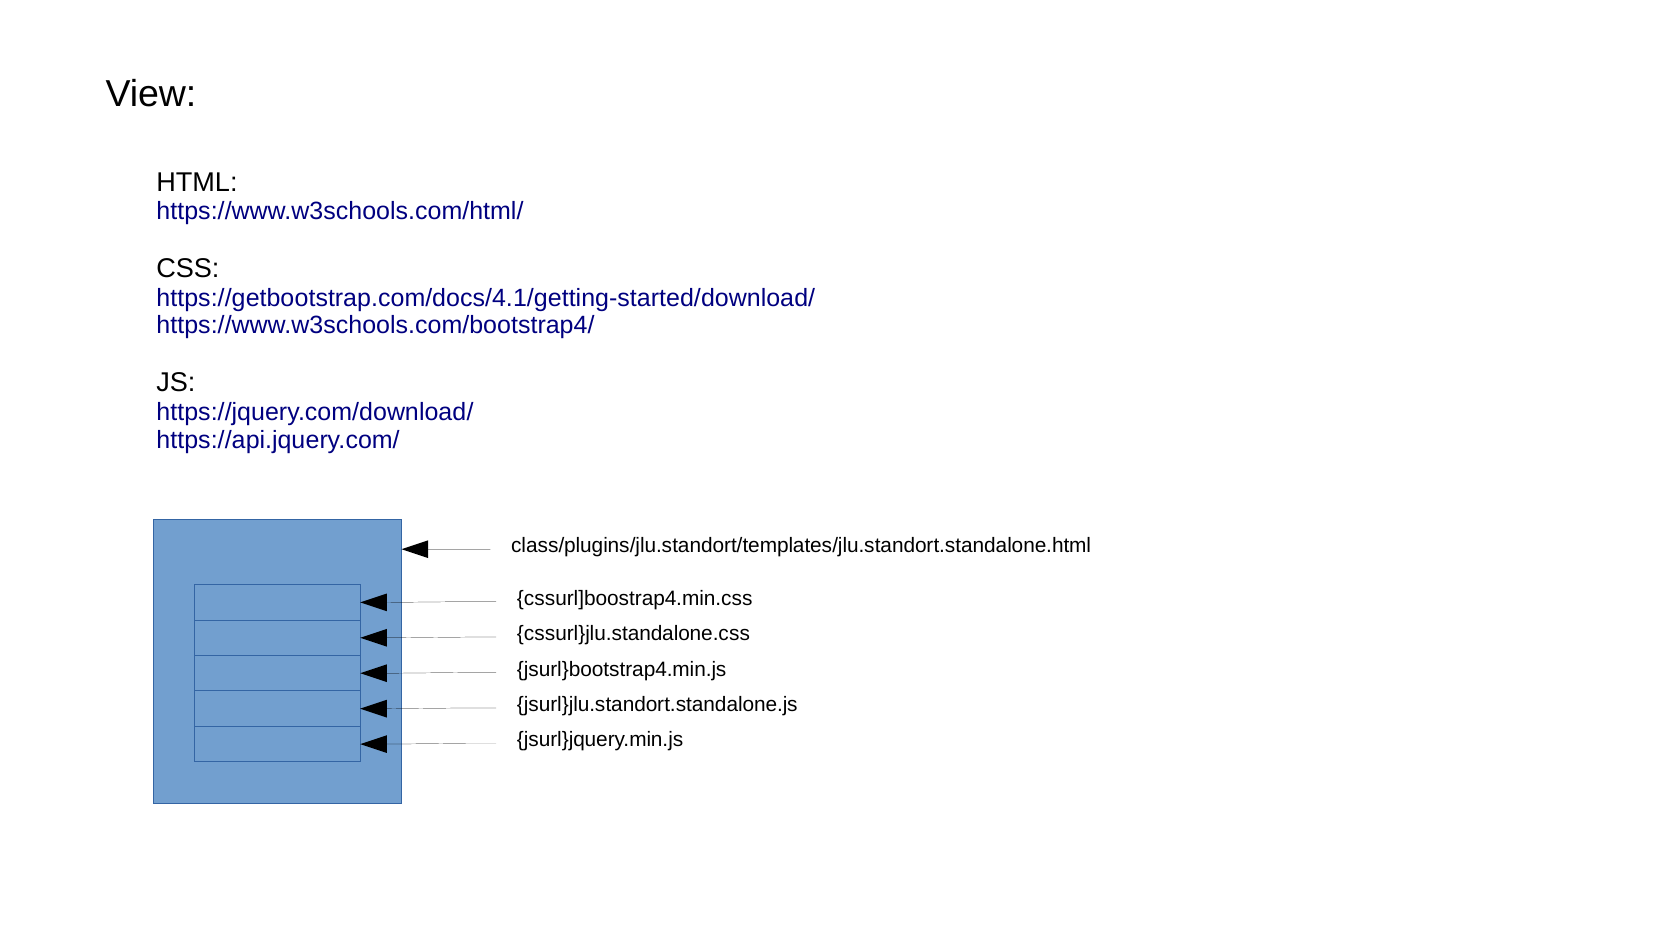

View:
HTML:
https://www.w3schools.com/html/
CSS:
https://getbootstrap.com/docs/4.1/getting-started/download/
https://www.w3schools.com/bootstrap4/
JS:
https://jquery.com/download/
https://api.jquery.com/
class/plugins/jlu.standort/templates/jlu.standort.standalone.html
{cssurl]boostrap4.min.css
{cssurl}jlu.standalone.css
{jsurl}bootstrap4.min.js
{jsurl}jlu.standort.standalone.js
{jsurl}jquery.min.js